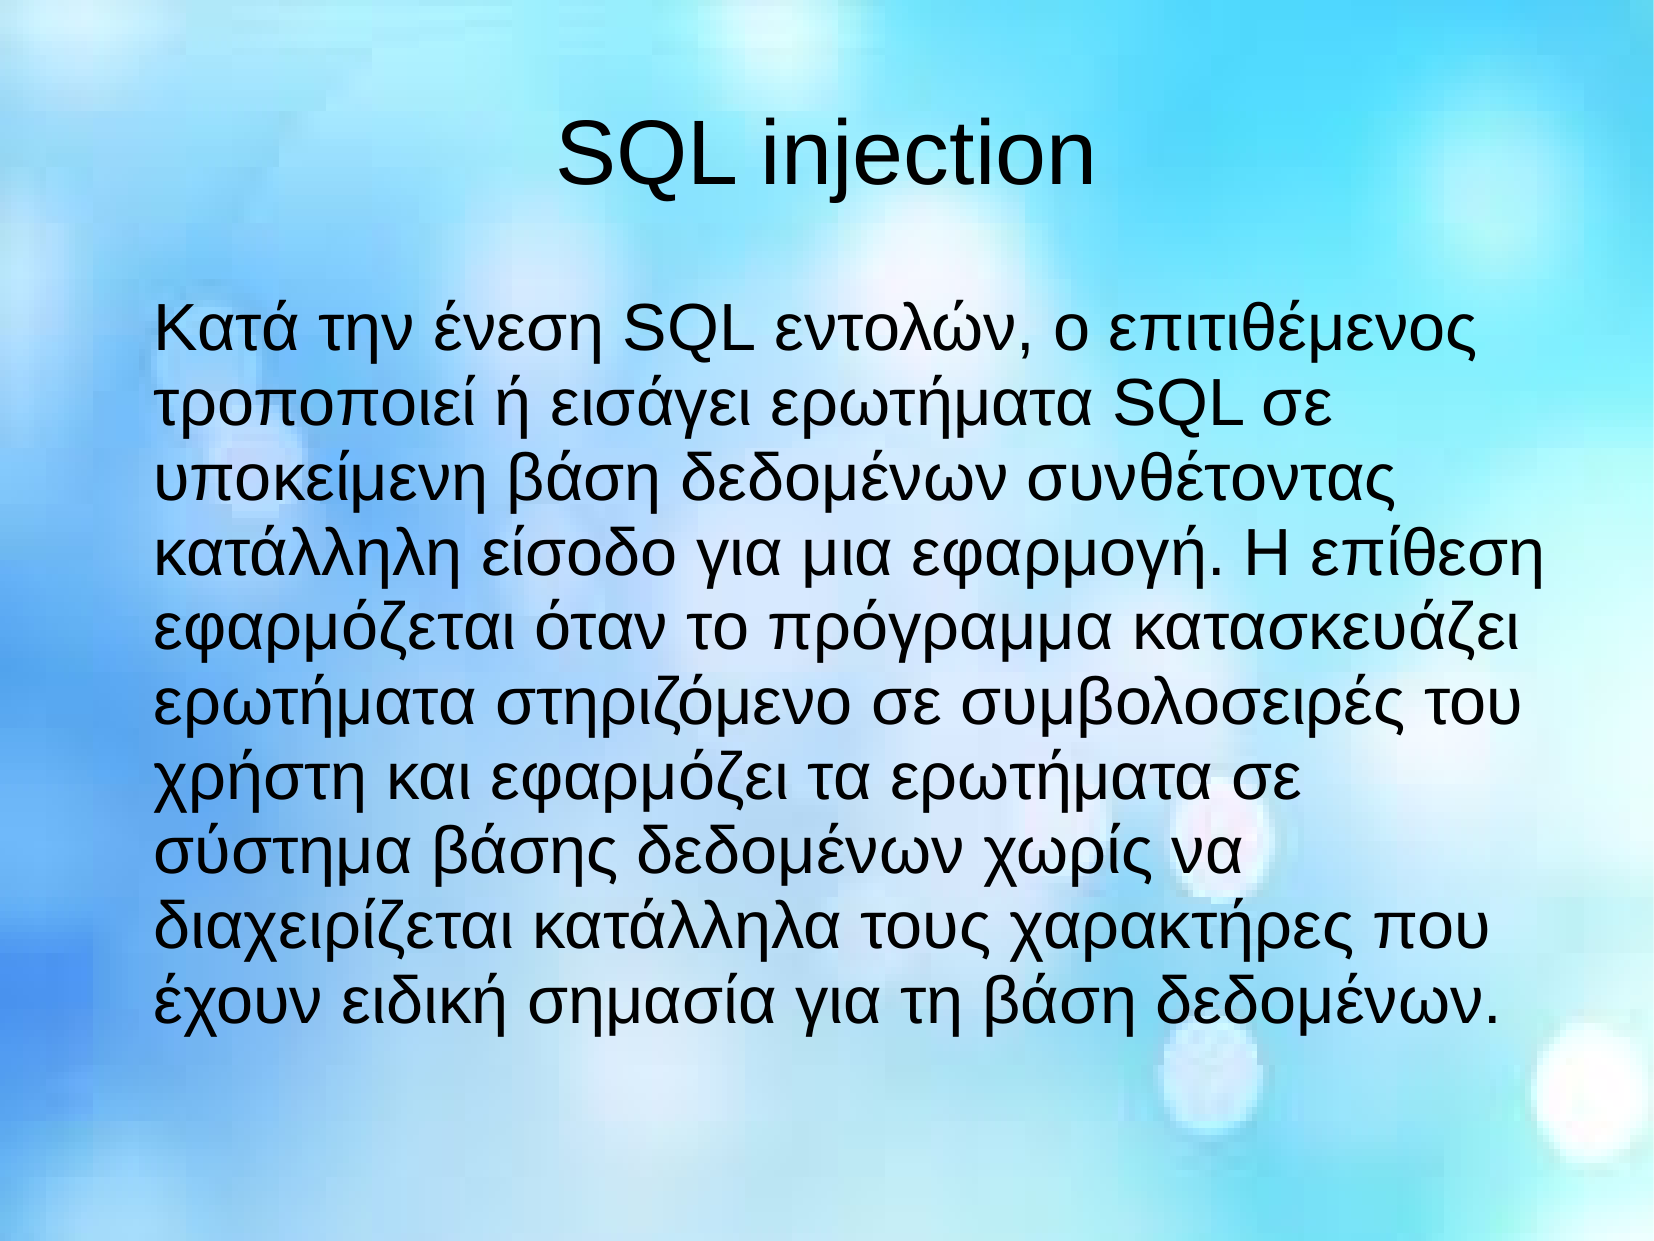

# SQL injection
Κατά την ένεση SQL εντολών, ο επιτιθέμενος τροποποιεί ή εισάγει ερωτήματα SQL σε υποκείμενη βάση δεδομένων συνθέτοντας κατάλληλη είσοδο για μια εφαρμογή. Η επίθεση εφαρμόζεται όταν το πρόγραμμα κατασκευάζει ερωτήματα στηριζόμενο σε συμβολοσειρές του χρήστη και εφαρμόζει τα ερωτήματα σε σύστημα βάσης δεδομένων χωρίς να διαχειρίζεται κατάλληλα τους χαρακτήρες που έχουν ειδική σημασία για τη βάση δεδομένων.